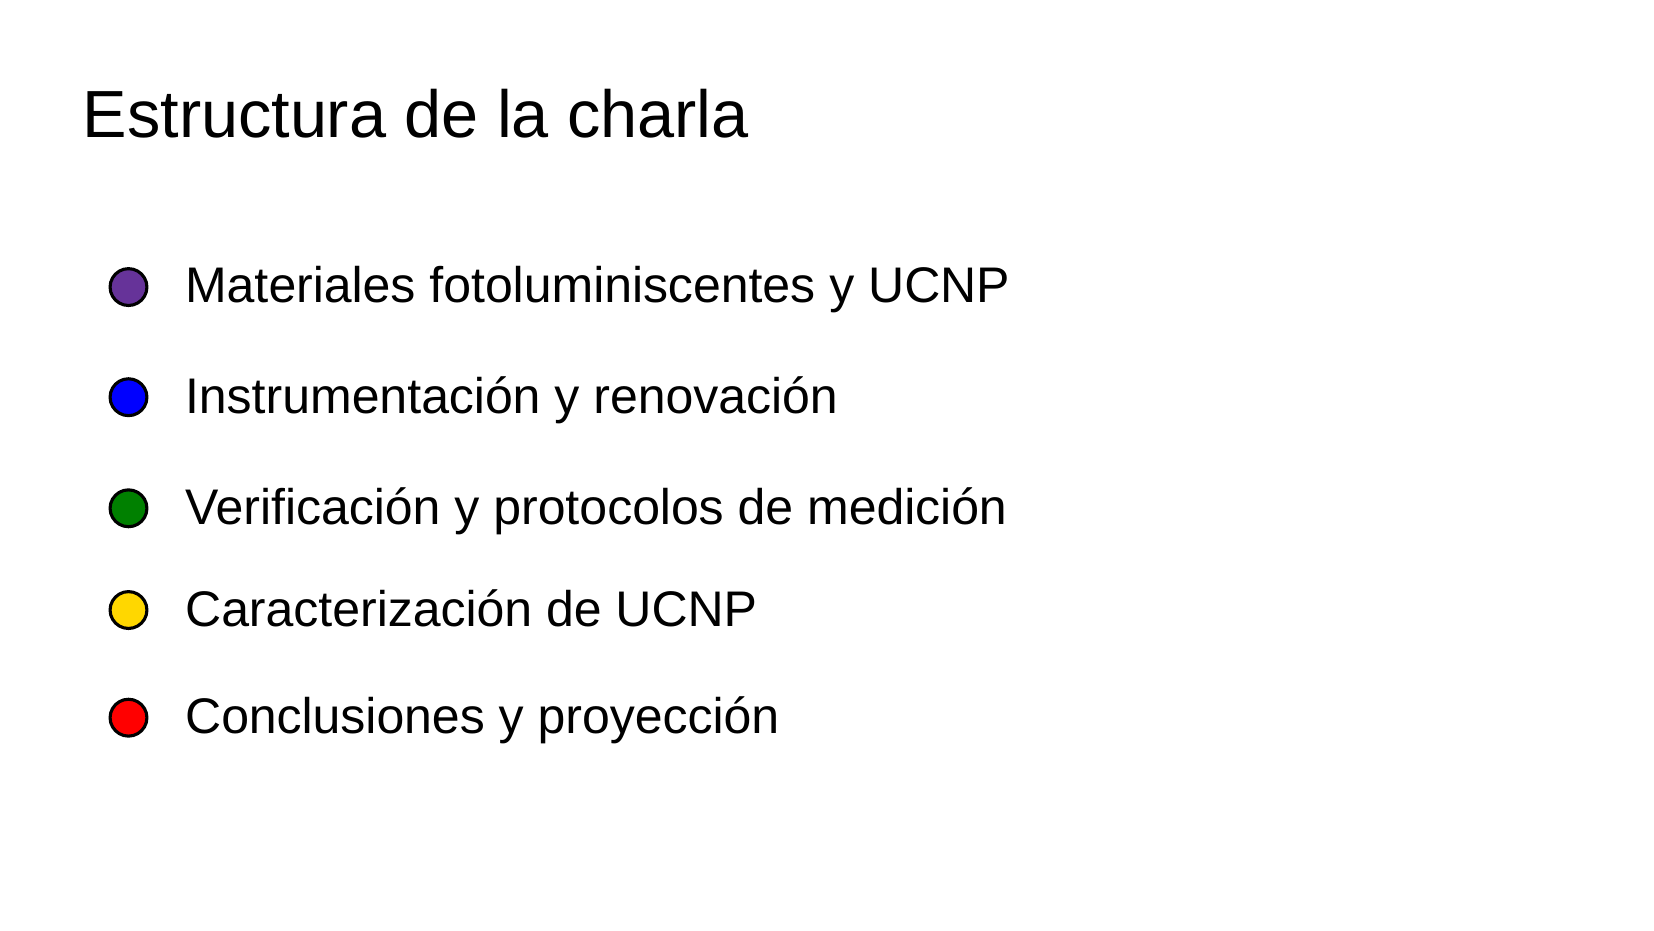

# Estructura de la charla
Materiales fotoluminiscentes y UCNP
Instrumentación y renovación
Verificación y protocolos de medición
Caracterización de UCNP
Conclusiones y proyección